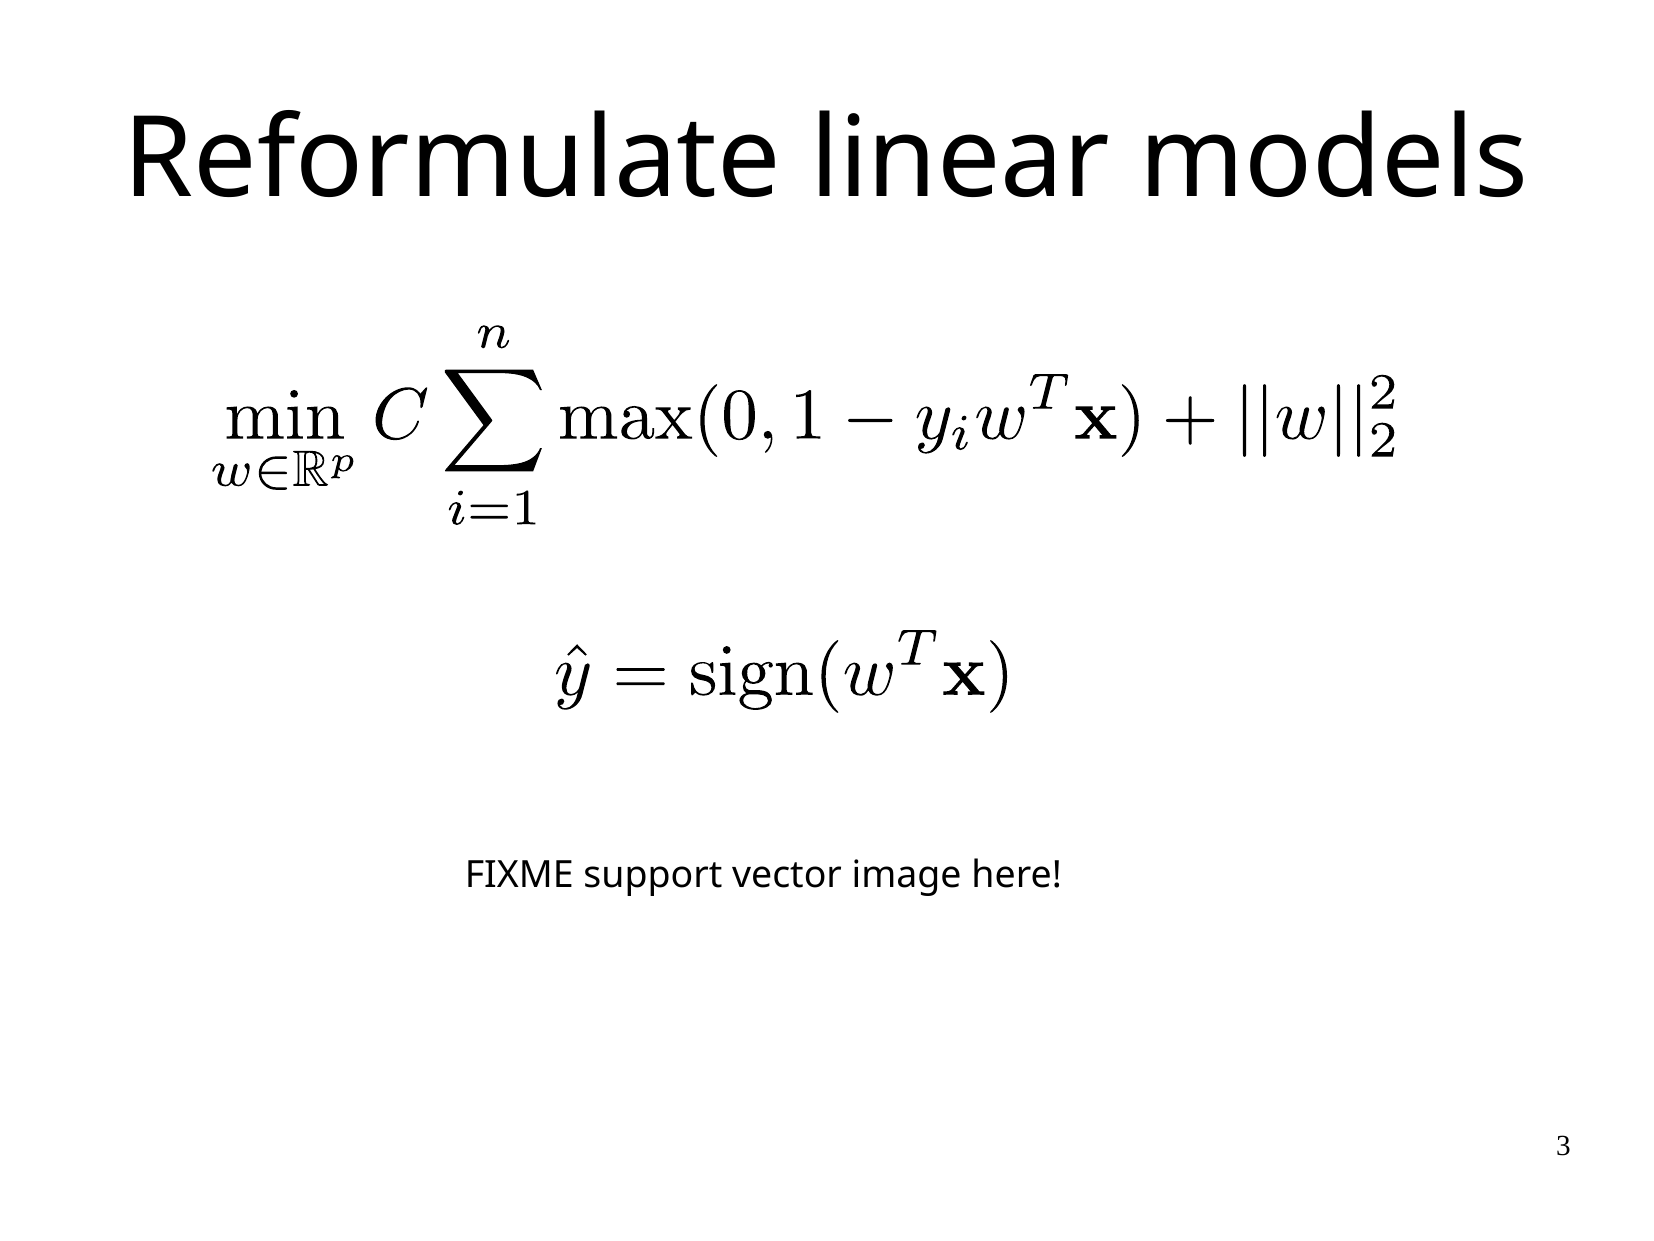

# Reformulate linear models
FIXME support vector image here!
3